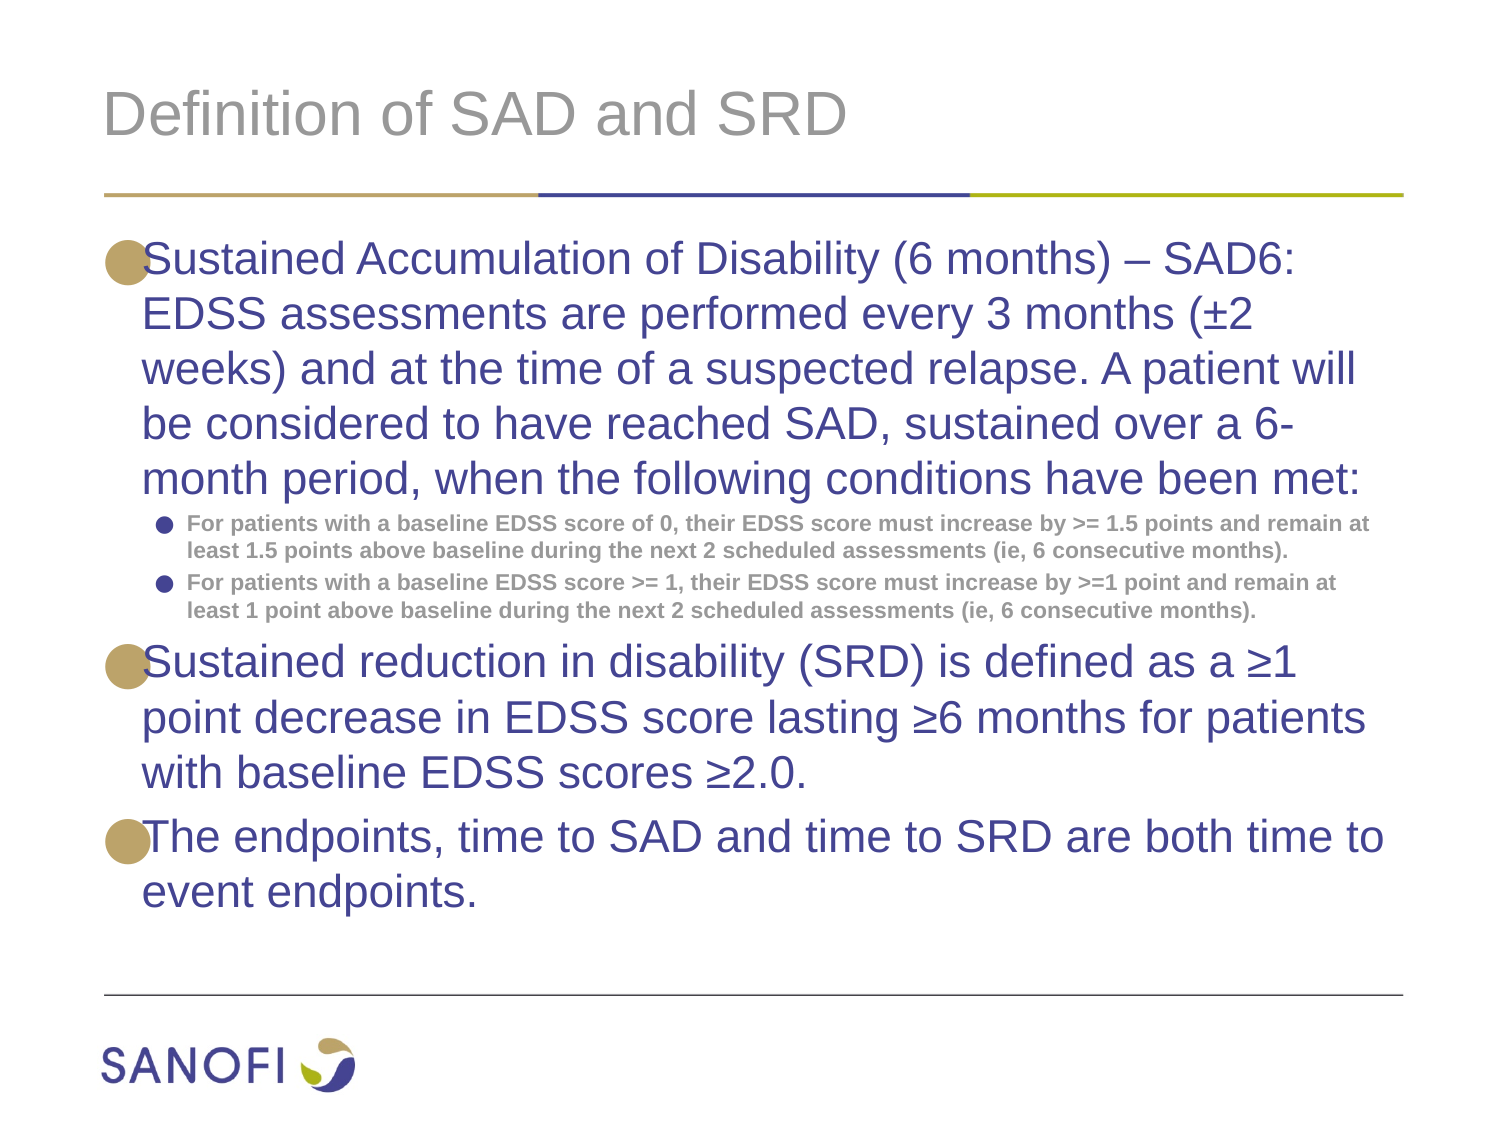

# Definition of SAD and SRD
Sustained Accumulation of Disability (6 months) – SAD6: EDSS assessments are performed every 3 months (±2 weeks) and at the time of a suspected relapse. A patient will be considered to have reached SAD, sustained over a 6-month period, when the following conditions have been met:
For patients with a baseline EDSS score of 0, their EDSS score must increase by >= 1.5 points and remain at least 1.5 points above baseline during the next 2 scheduled assessments (ie, 6 consecutive months).
For patients with a baseline EDSS score >= 1, their EDSS score must increase by >=1 point and remain at least 1 point above baseline during the next 2 scheduled assessments (ie, 6 consecutive months).
Sustained reduction in disability (SRD) is defined as a ≥1 point decrease in EDSS score lasting ≥6 months for patients with baseline EDSS scores ≥2.0.
The endpoints, time to SAD and time to SRD are both time to event endpoints.